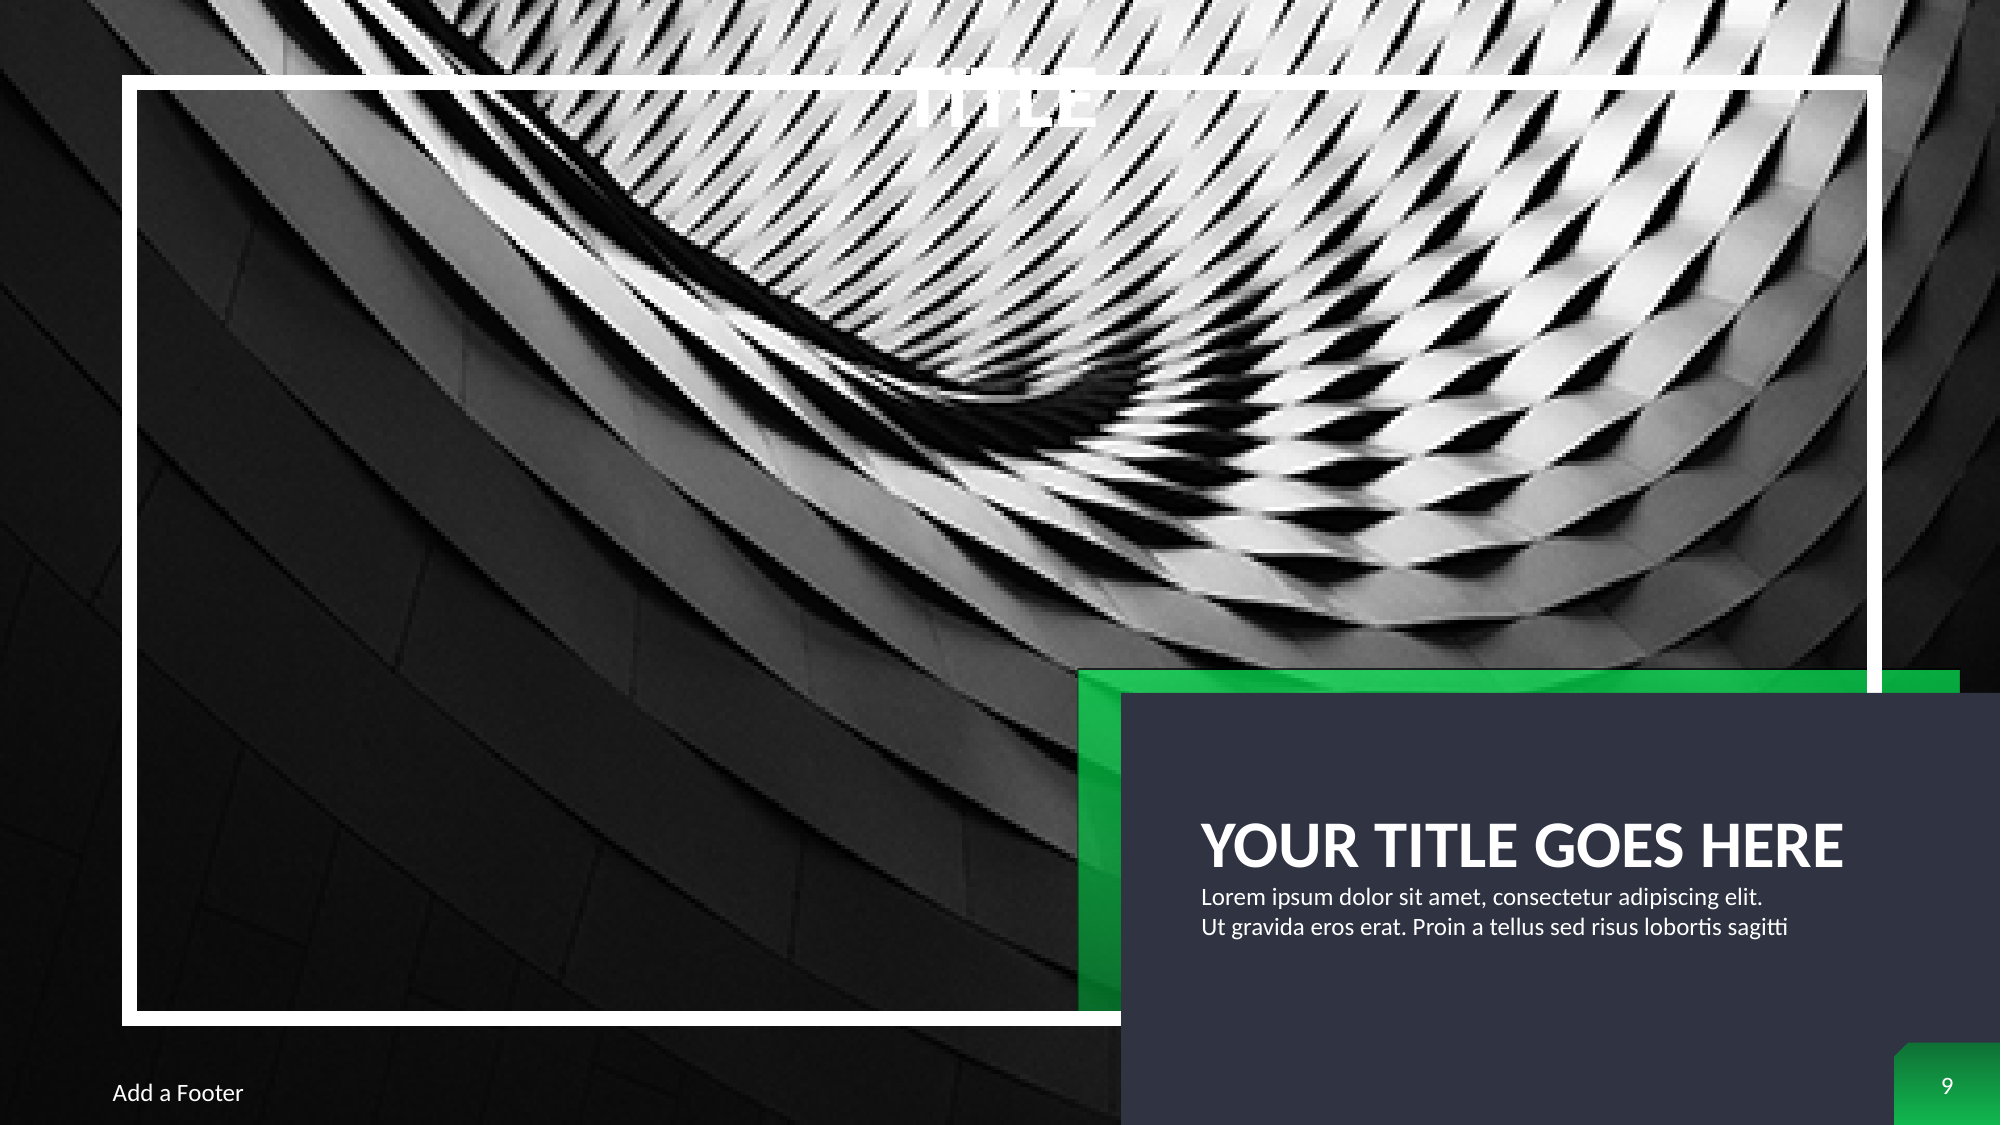

# Title
2
+
YOUR TITLE GOES HERE
Lorem ipsum dolor sit amet, consectetur adipiscing elit.
Ut gravida eros erat. Proin a tellus sed risus lobortis sagitti
Add a Footer